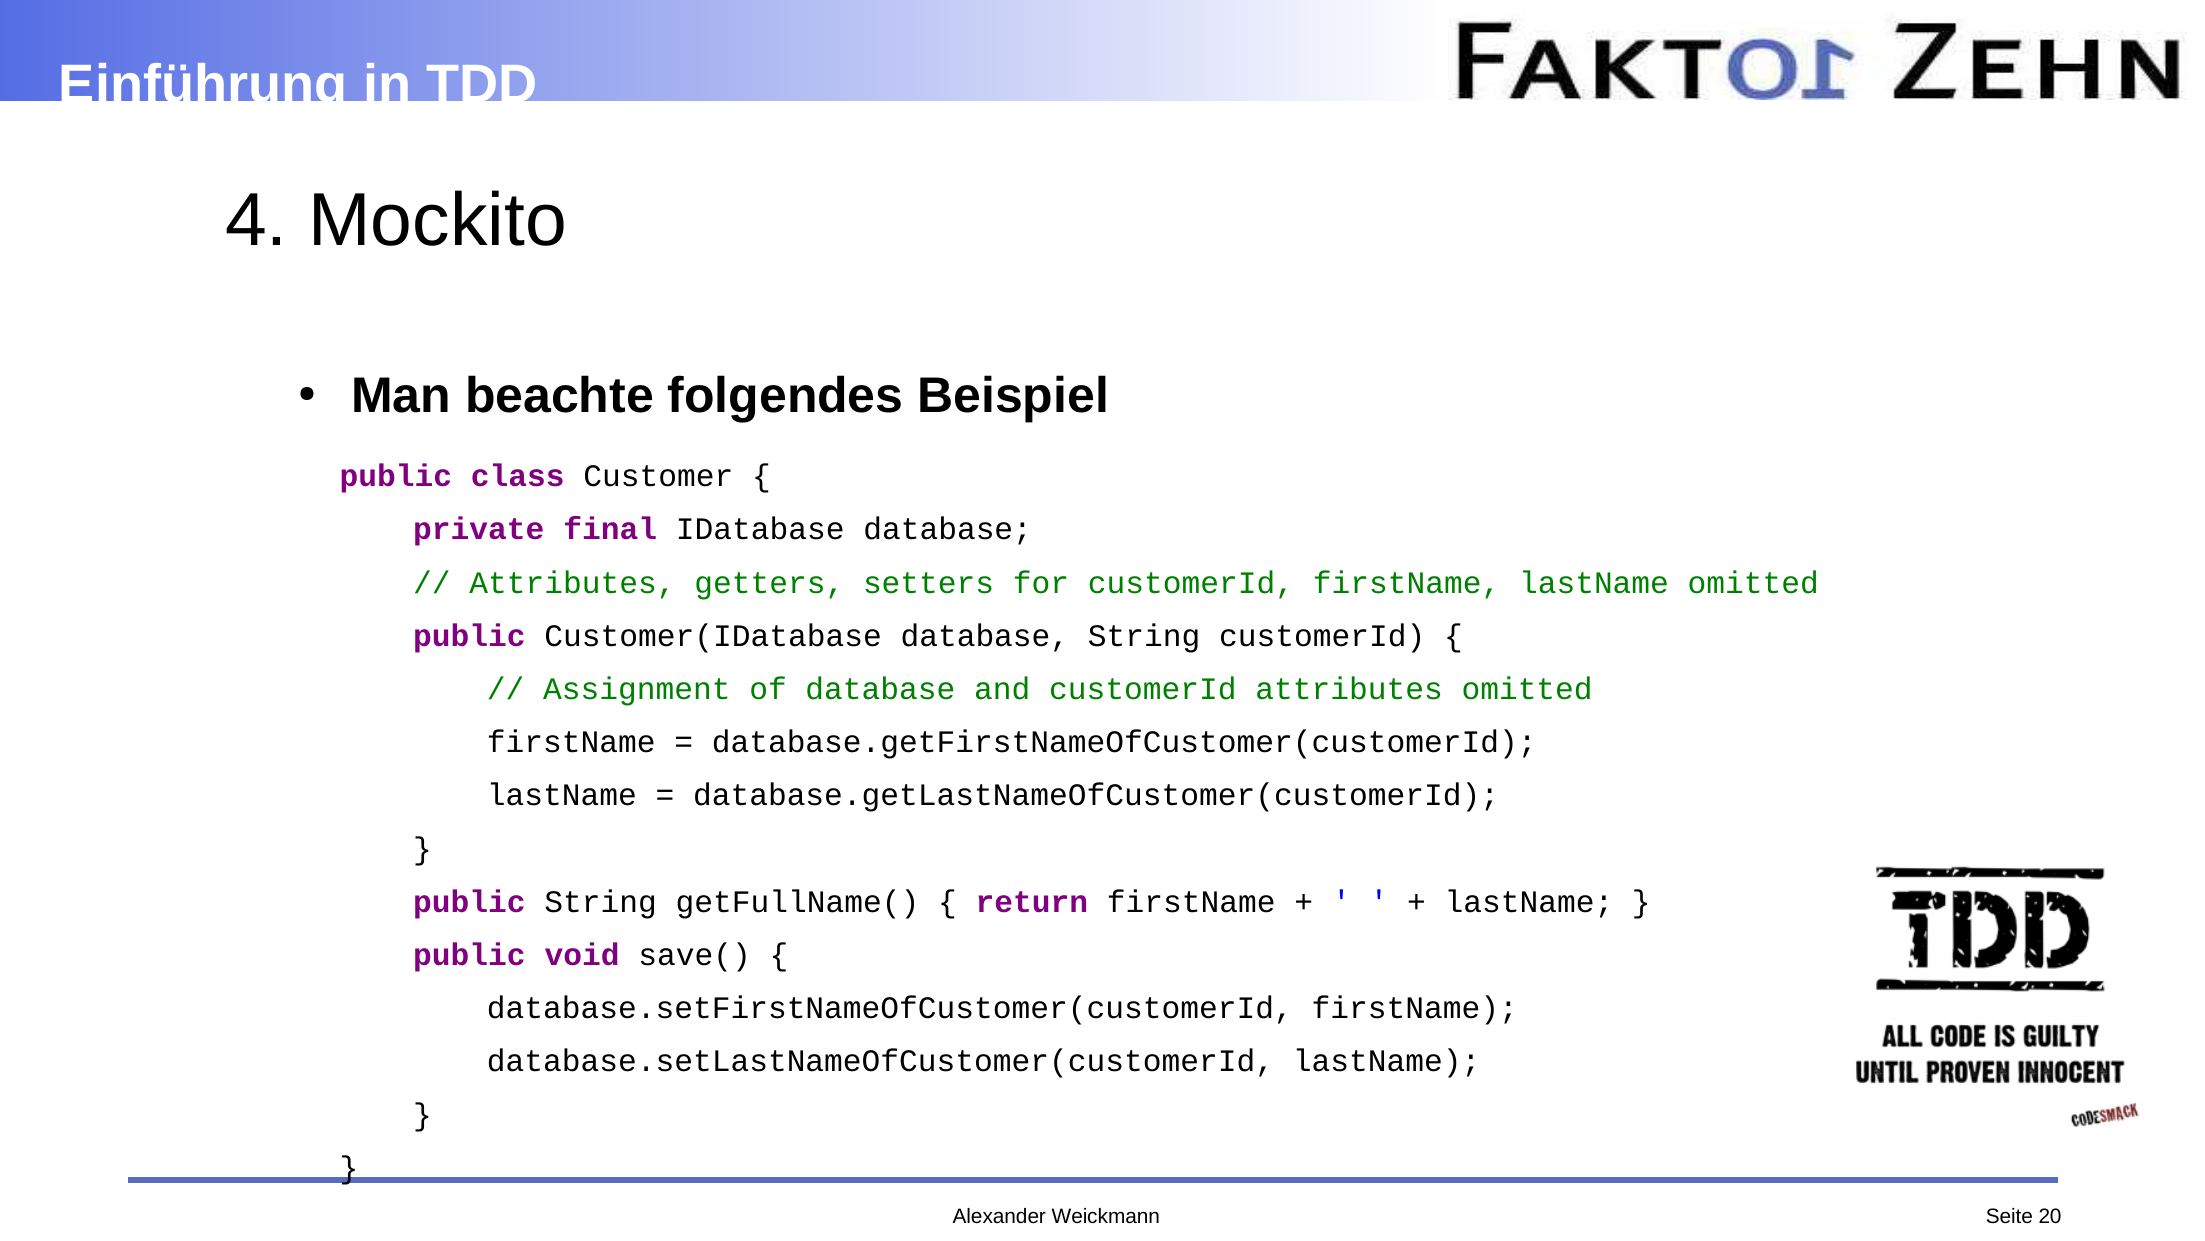

# 4. Mockito
Man beachte folgendes Beispiel
public class Customer {
	private final IDatabase database;
	// Attributes, getters, setters for customerId, firstName, lastName omitted
	public Customer(IDatabase database, String customerId) {
		// Assignment of database and customerId attributes omitted
		firstName = database.getFirstNameOfCustomer(customerId);
		lastName = database.getLastNameOfCustomer(customerId);
	}
	public String getFullName() { return firstName + ' ' + lastName; }
	public void save() {
		database.setFirstNameOfCustomer(customerId, firstName);
		database.setLastNameOfCustomer(customerId, lastName);
	}
}